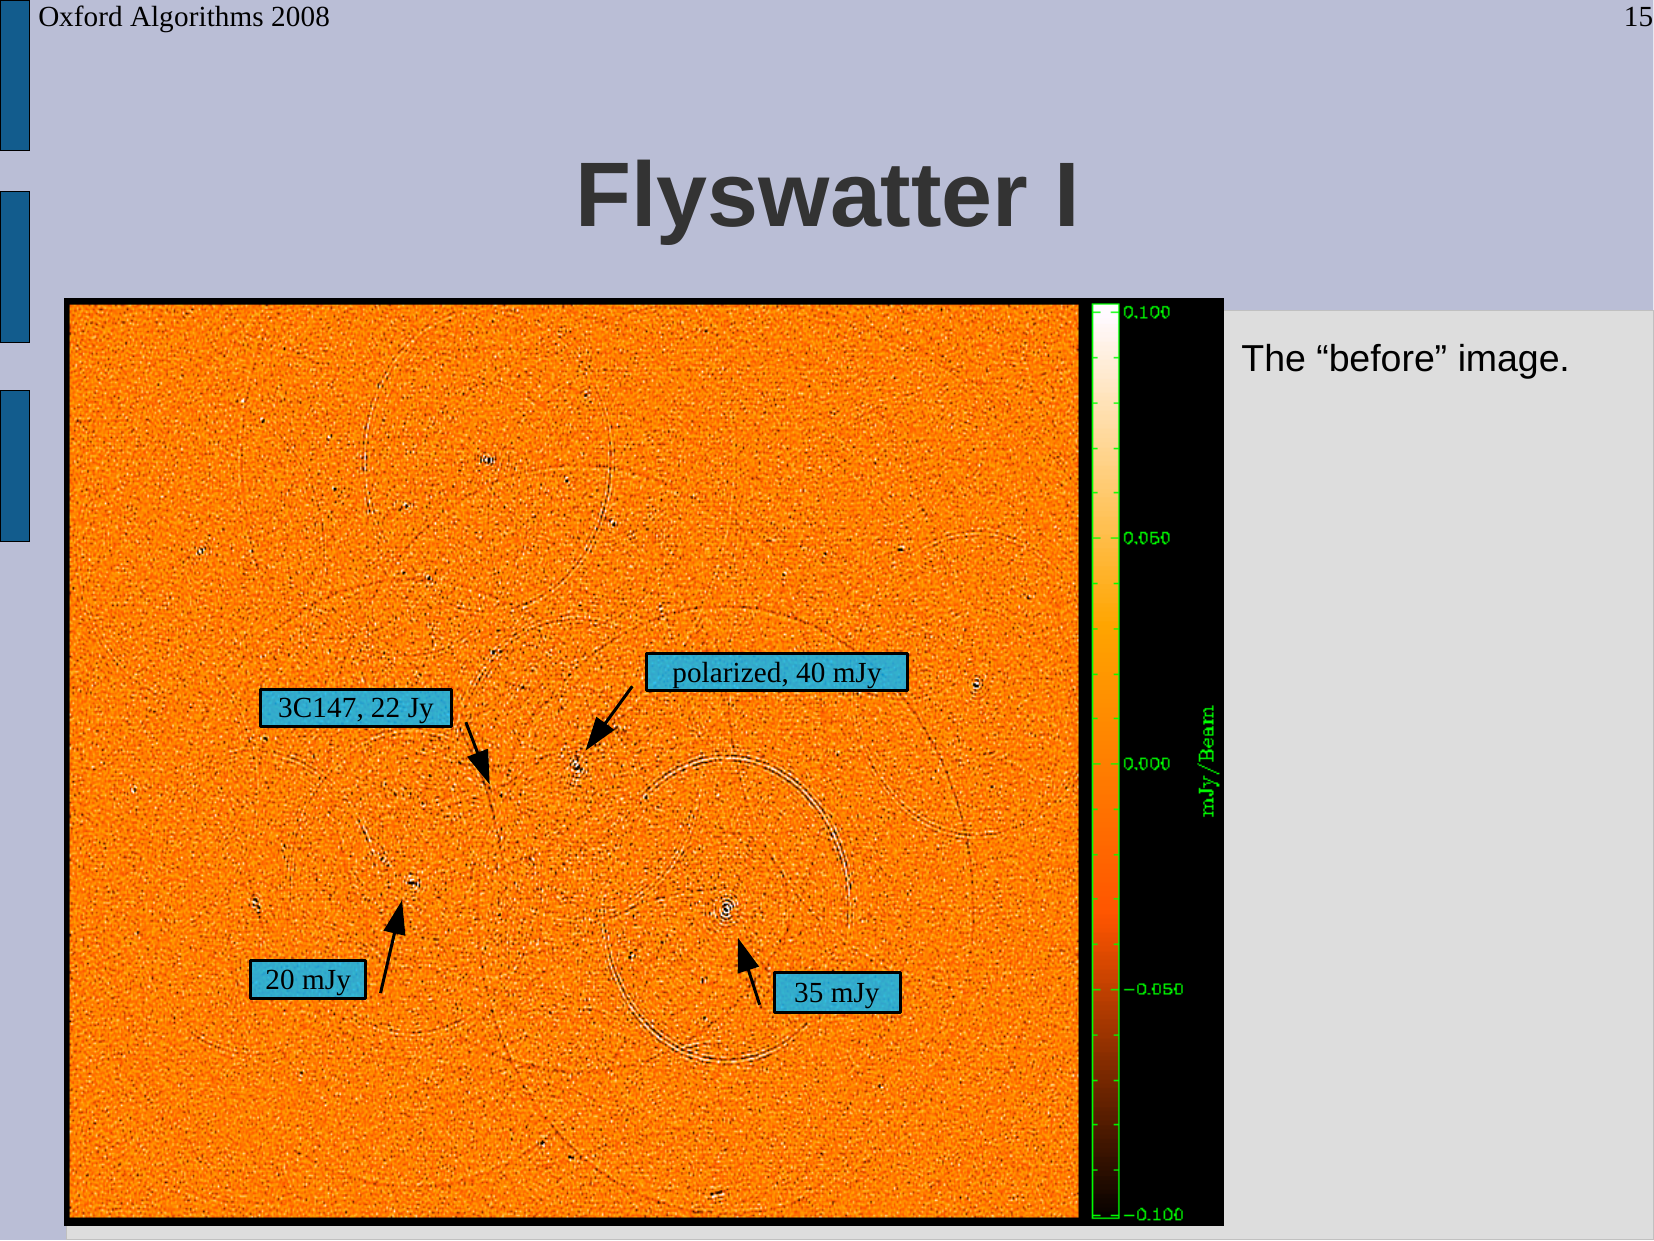

Oxford Algorithms 2008
15
# Flyswatter I
The “before” image.
polarized, 40 mJy
3C147, 22 Jy
20 mJy
35 mJy